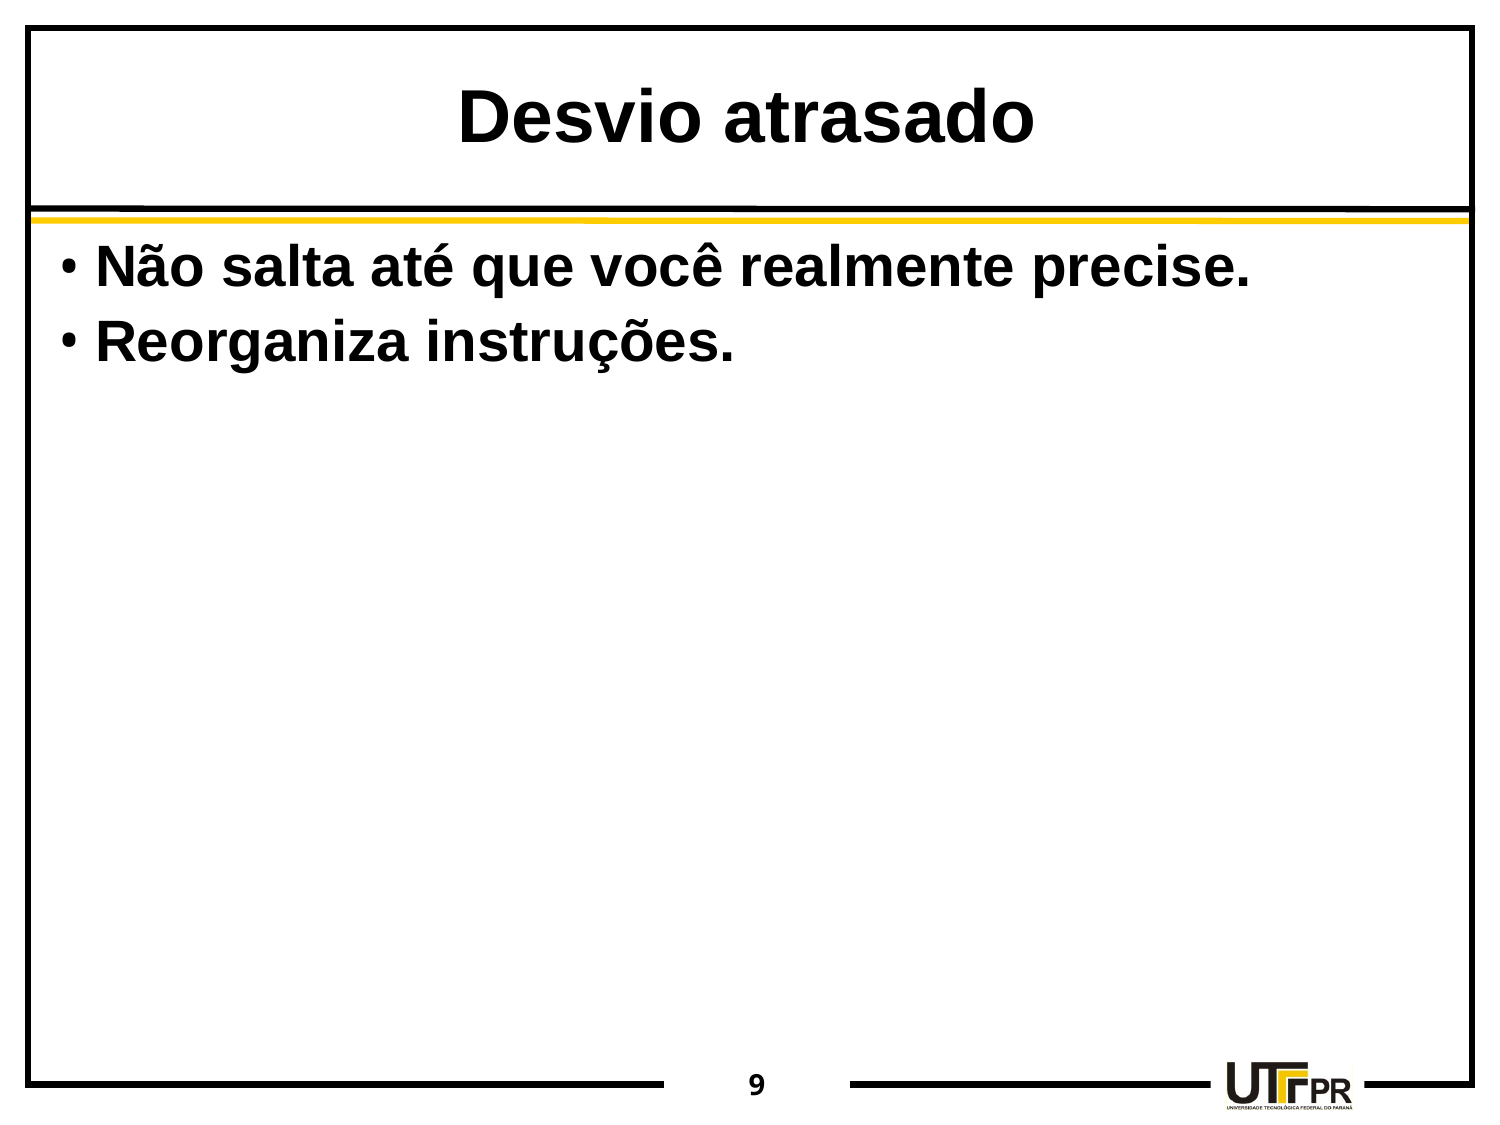

Desvio atrasado
# Não salta até que você realmente precise.
Reorganiza instruções.